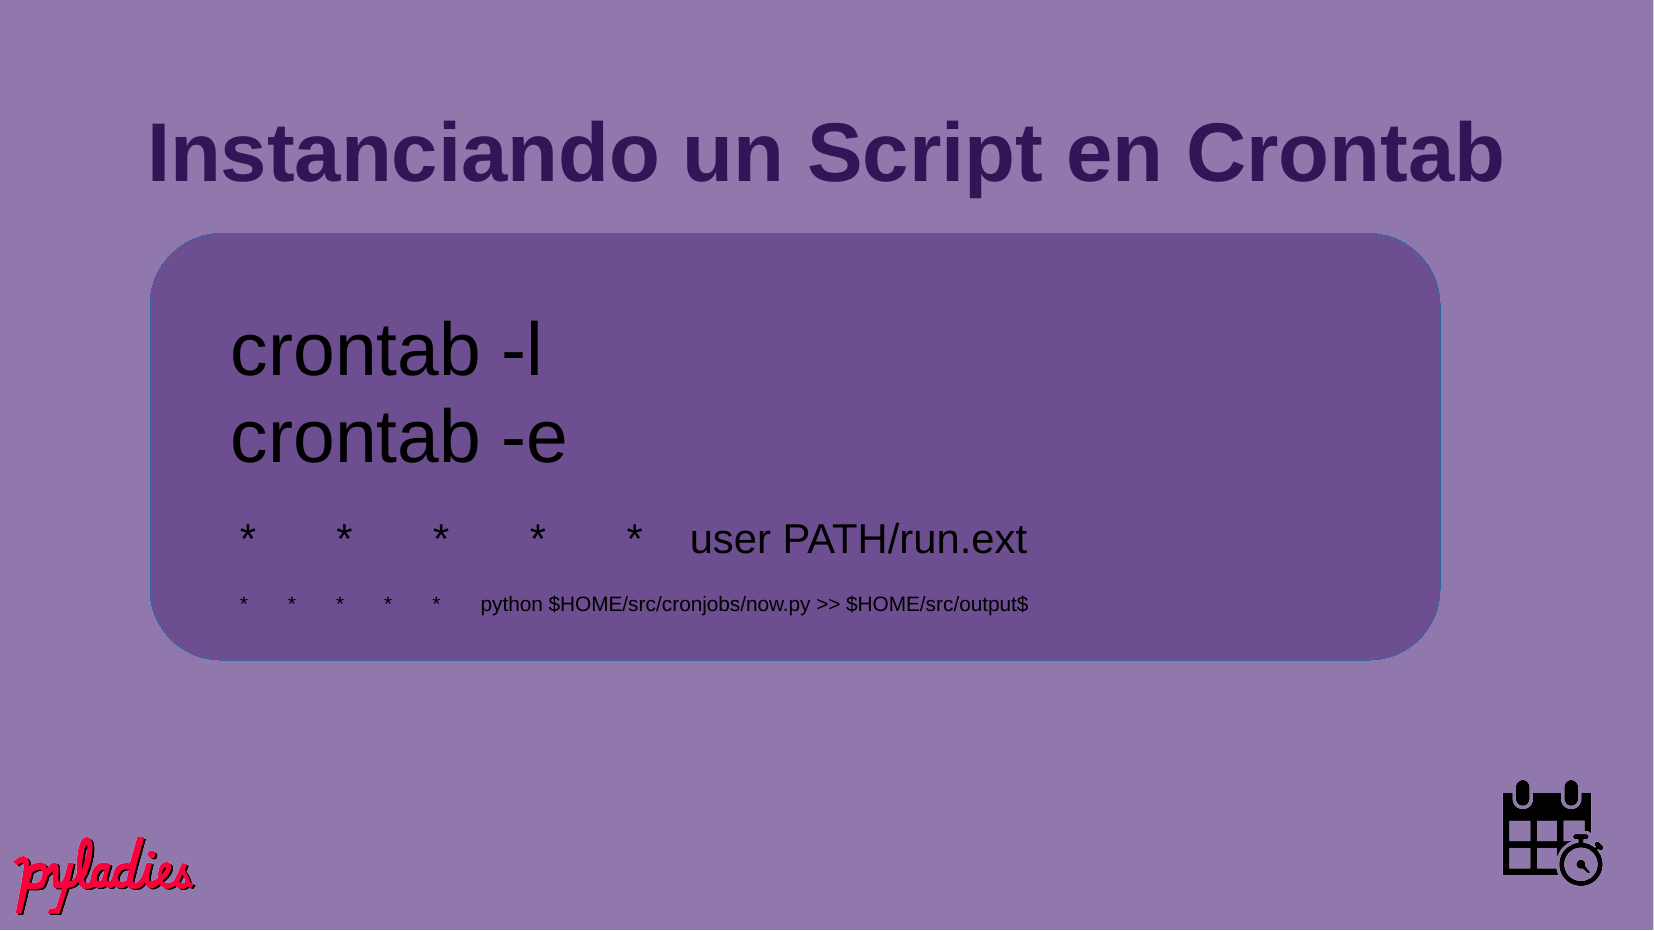

# Instanciando un Script en Crontab
crontab -l
crontab -e
*       *       *       *       * 	user PATH/run.ext
*       *       *       *       *       python $HOME/src/cronjobs/now.py >> $HOME/src/output$